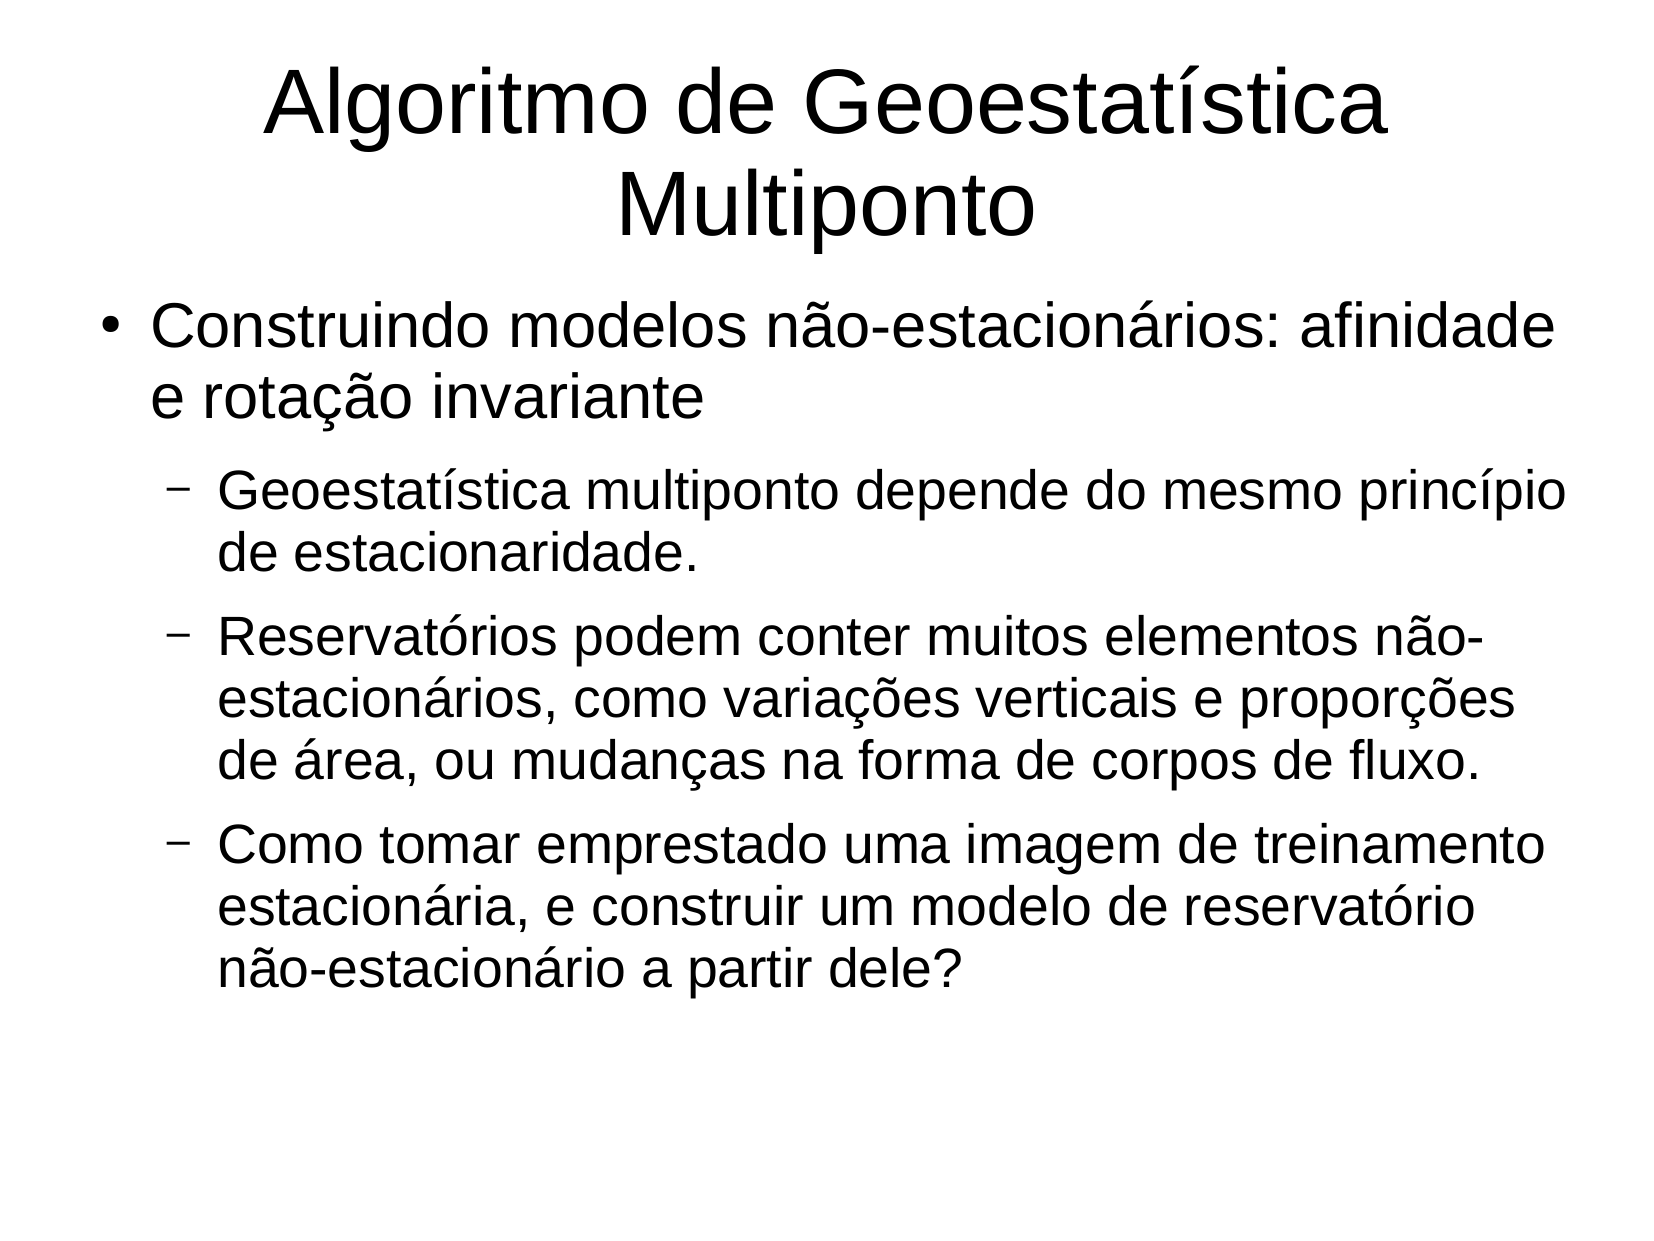

# Algoritmo de Geoestatística Multiponto
Construindo modelos não-estacionários: afinidade e rotação invariante
Geoestatística multiponto depende do mesmo princípio de estacionaridade.
Reservatórios podem conter muitos elementos não-estacionários, como variações verticais e proporções de área, ou mudanças na forma de corpos de fluxo.
Como tomar emprestado uma imagem de treinamento estacionária, e construir um modelo de reservatório não-estacionário a partir dele?